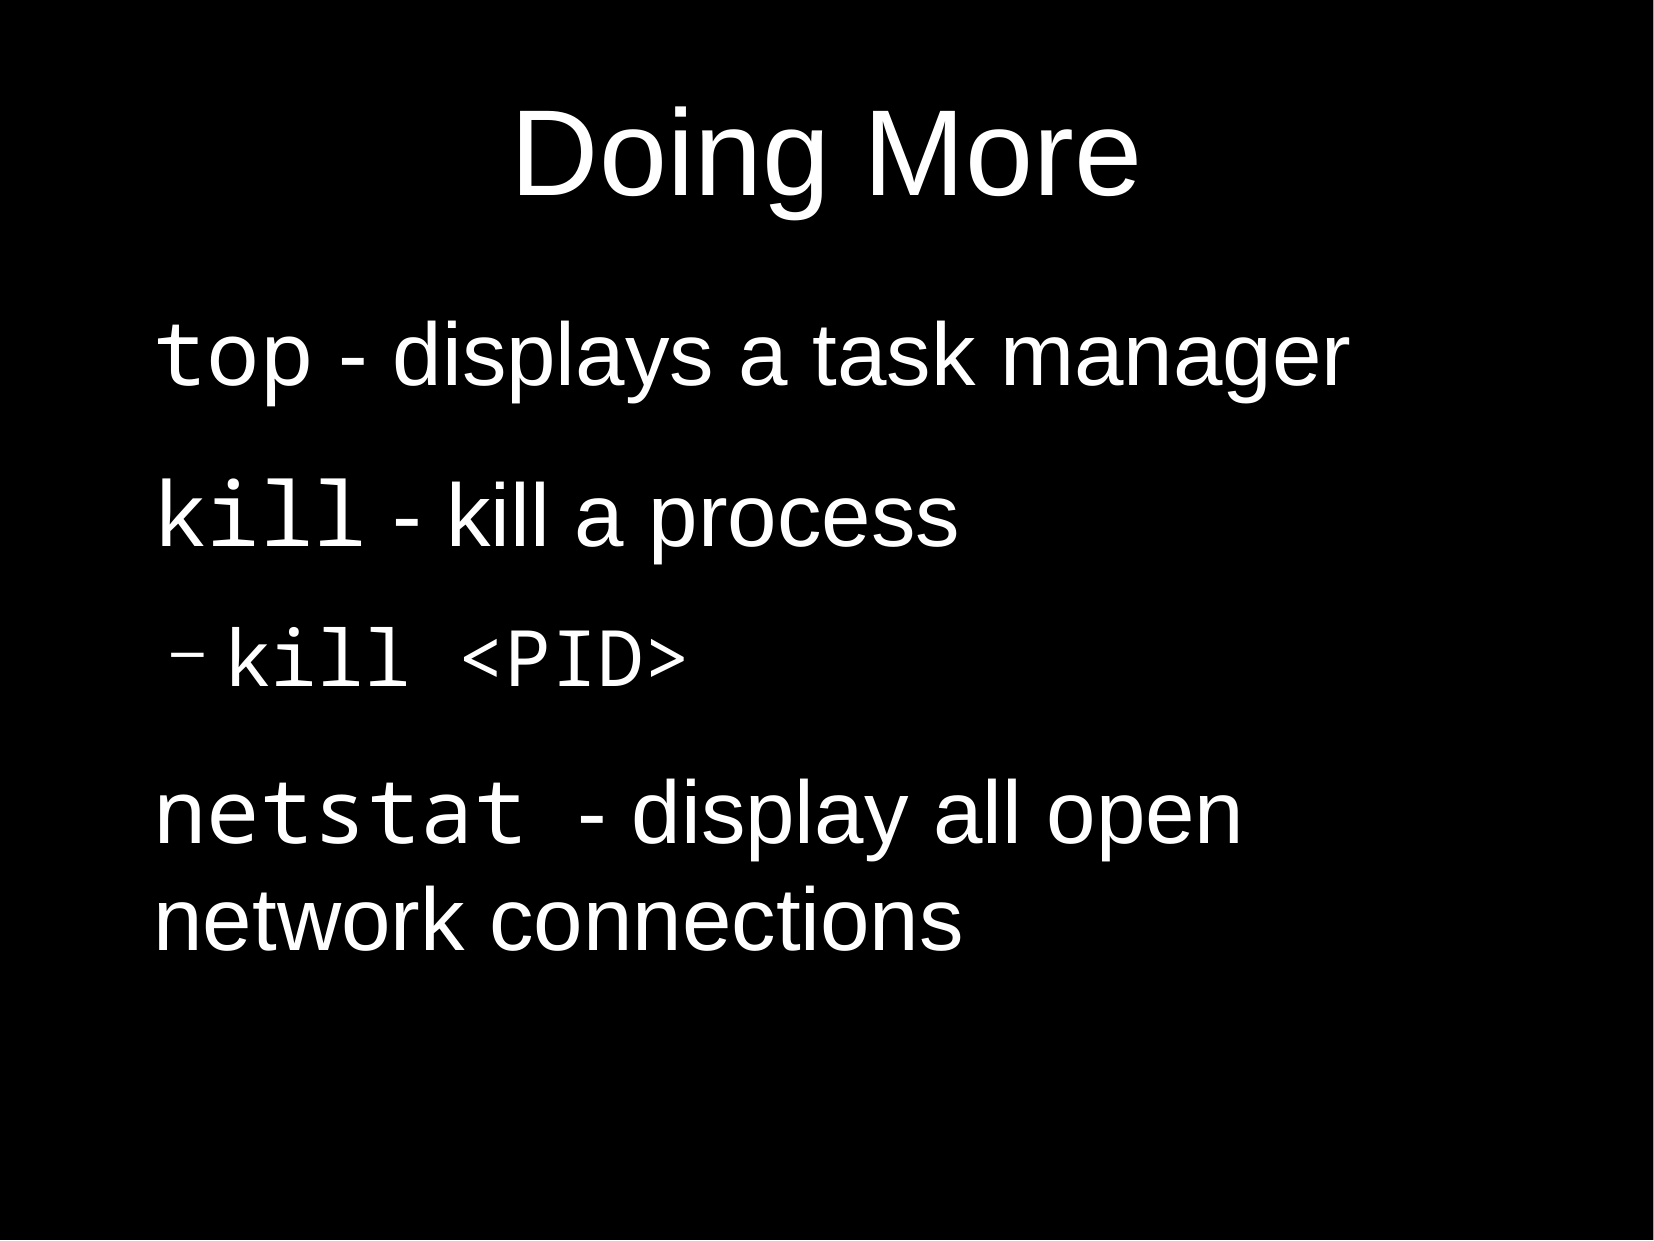

# Doing More
top - displays a task manager
kill - kill a process
kill <PID>
netstat - display all open network connections